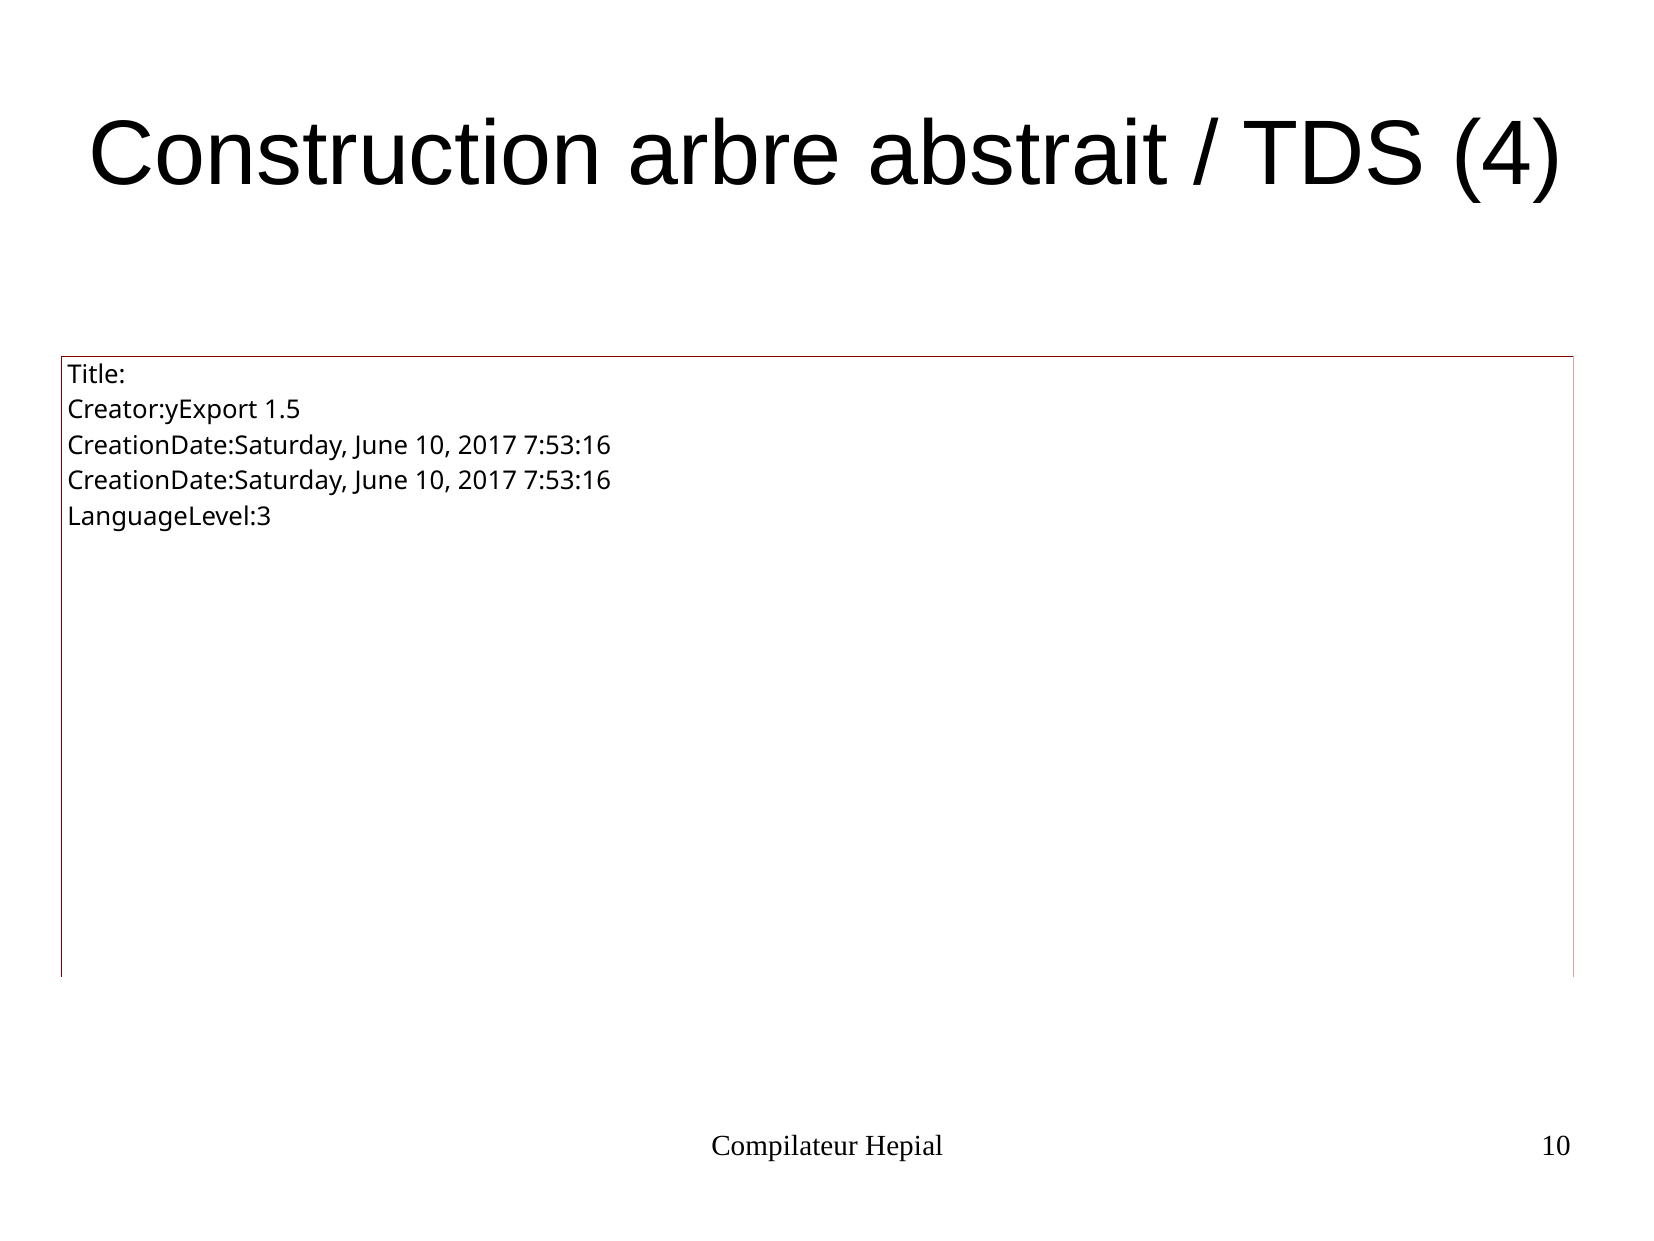

# Construction arbre abstrait / TDS (4)
Compilateur Hepial
10